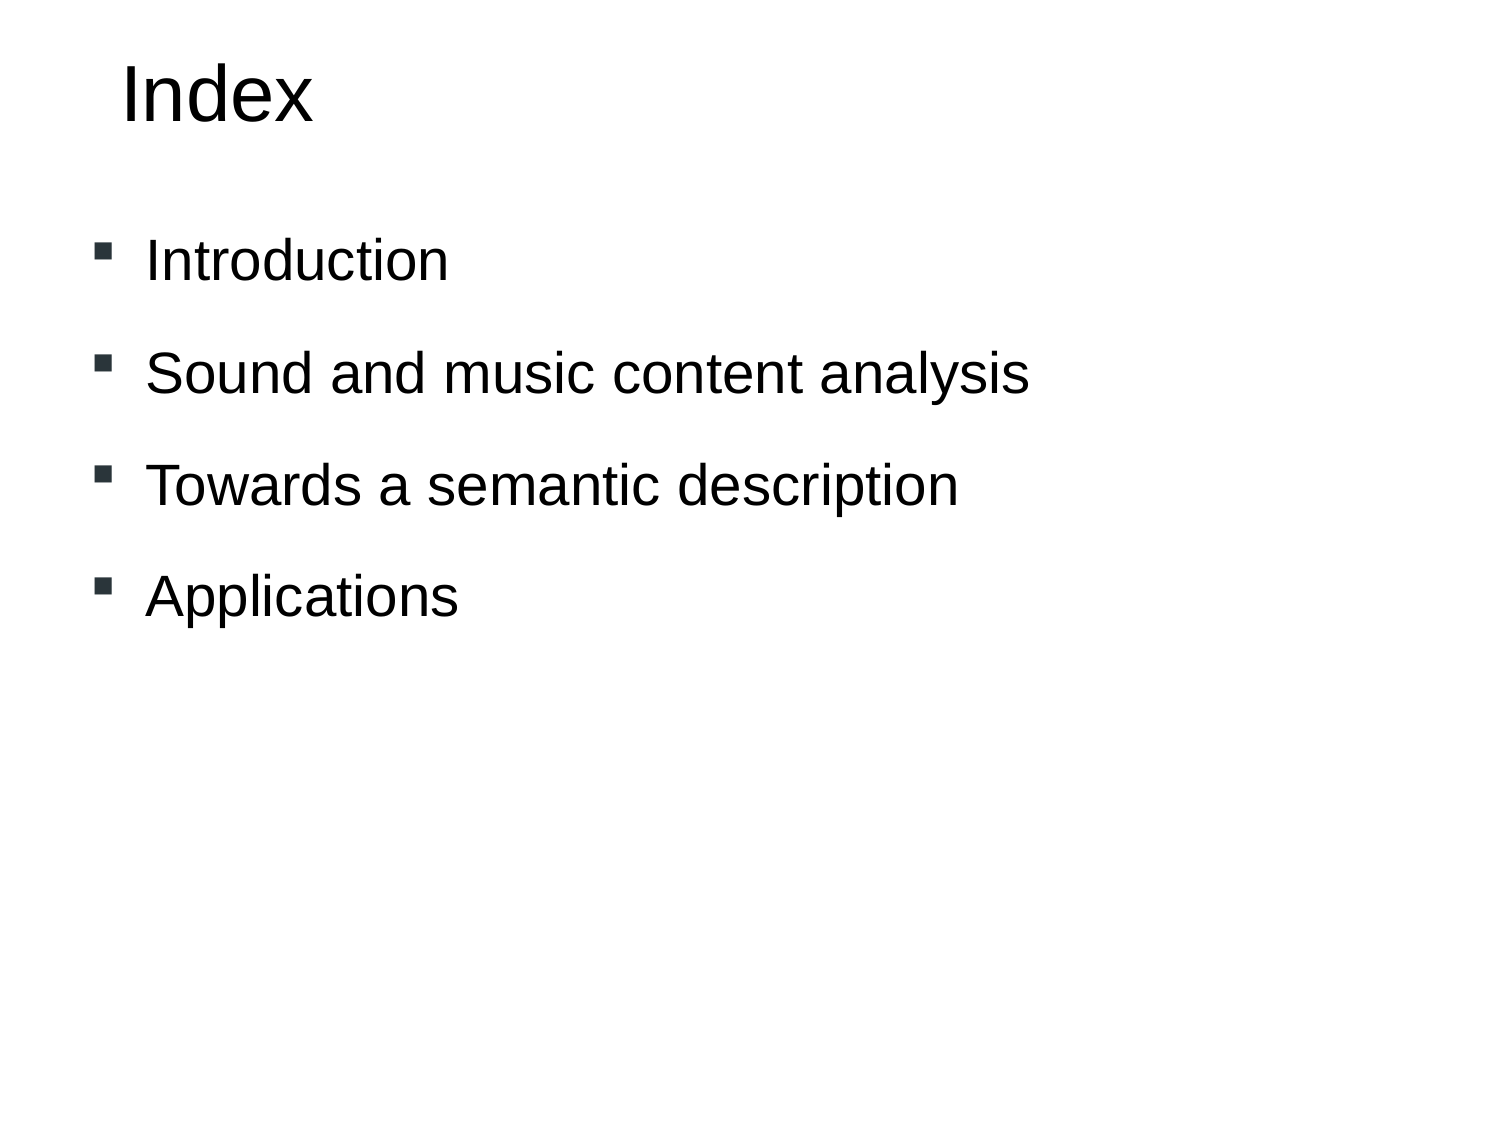

# Index
Introduction
Sound and music content analysis
Towards a semantic description
Applications